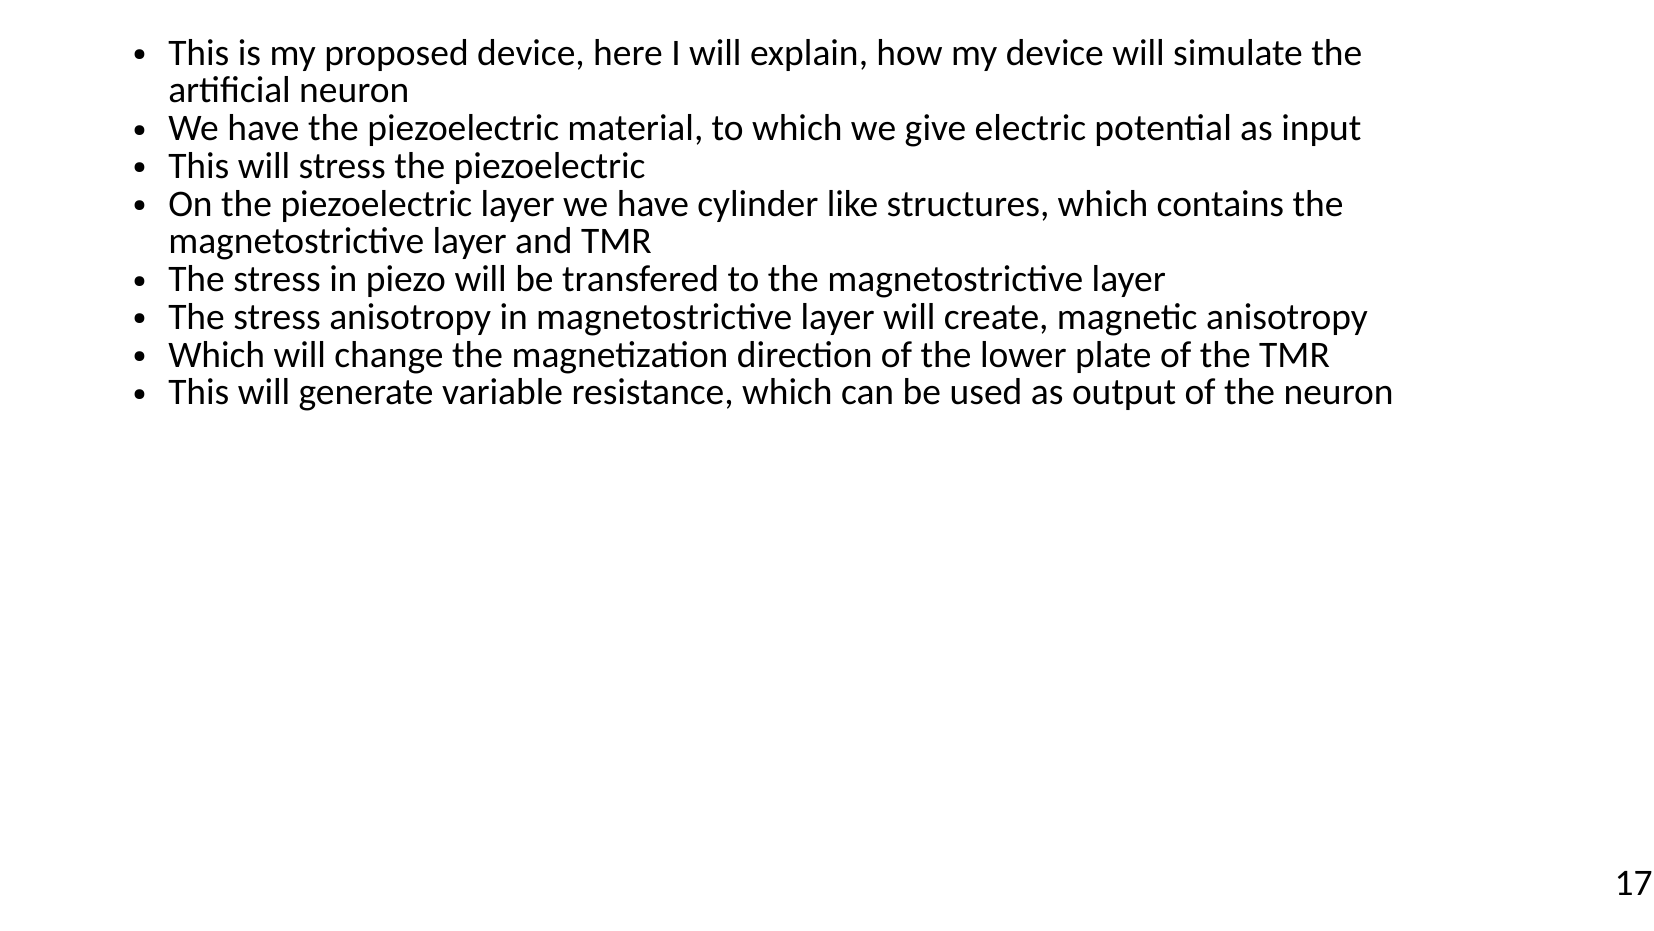

This is my proposed device, here I will explain, how my device will simulate the artificial neuron
We have the piezoelectric material, to which we give electric potential as input
This will stress the piezoelectric
On the piezoelectric layer we have cylinder like structures, which contains the magnetostrictive layer and TMR
The stress in piezo will be transfered to the magnetostrictive layer
The stress anisotropy in magnetostrictive layer will create, magnetic anisotropy
Which will change the magnetization direction of the lower plate of the TMR
This will generate variable resistance, which can be used as output of the neuron